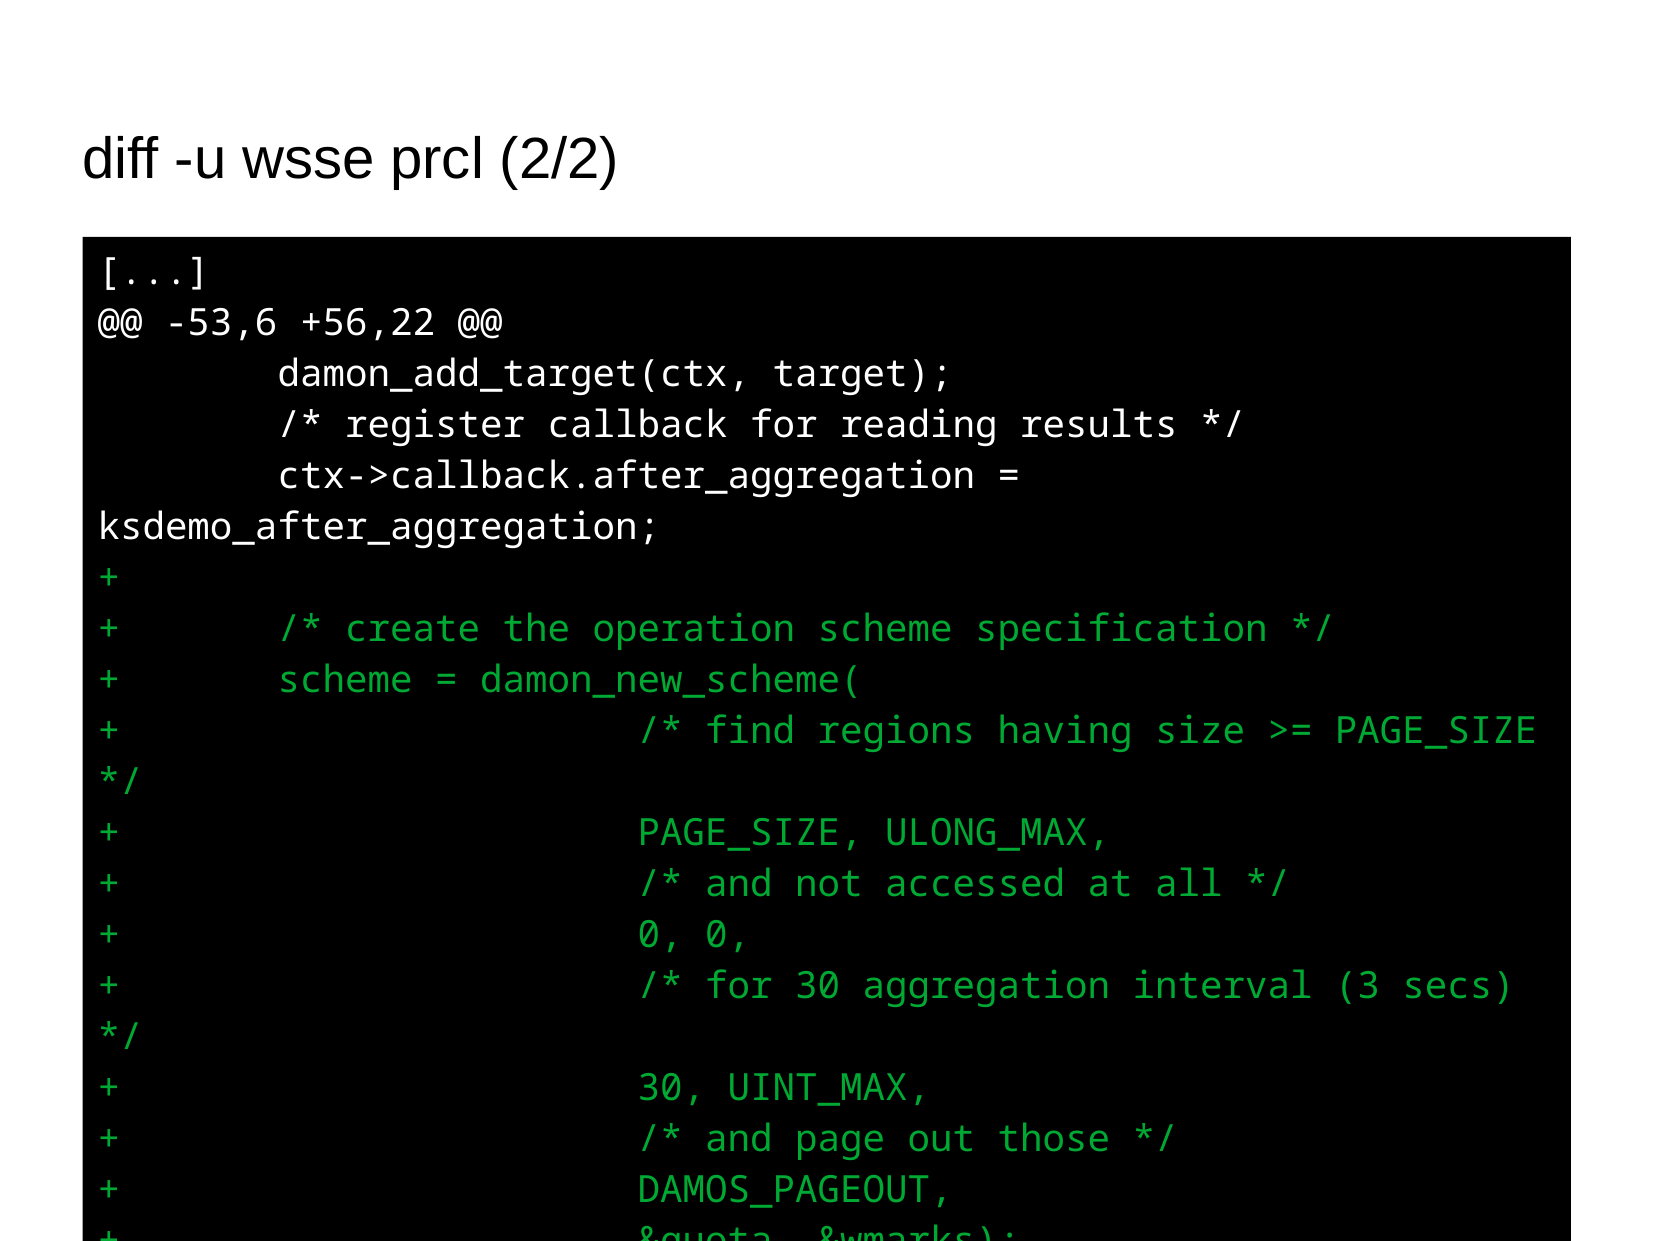

# diff -u wsse prcl (2/2)
[...]
@@ -53,6 +56,22 @@
 damon_add_target(ctx, target);
 /* register callback for reading results */
 ctx->callback.after_aggregation = ksdemo_after_aggregation;
+
+ /* create the operation scheme specification */
+ scheme = damon_new_scheme(
+ /* find regions having size >= PAGE_SIZE */
+ PAGE_SIZE, ULONG_MAX,
+ /* and not accessed at all */
+ 0, 0,
+ /* for 30 aggregation interval (3 secs) */
+ 30, UINT_MAX,
+ /* and page out those */
+ DAMOS_PAGEOUT,
+ &quota, &wmarks);
+ if (!scheme)
+ return -ENOMEM;
+ damon_set_schemes(ctx, &scheme, 1);
+
 /* start the monitoring */
 return damon_start(&ctx, 1);
 }